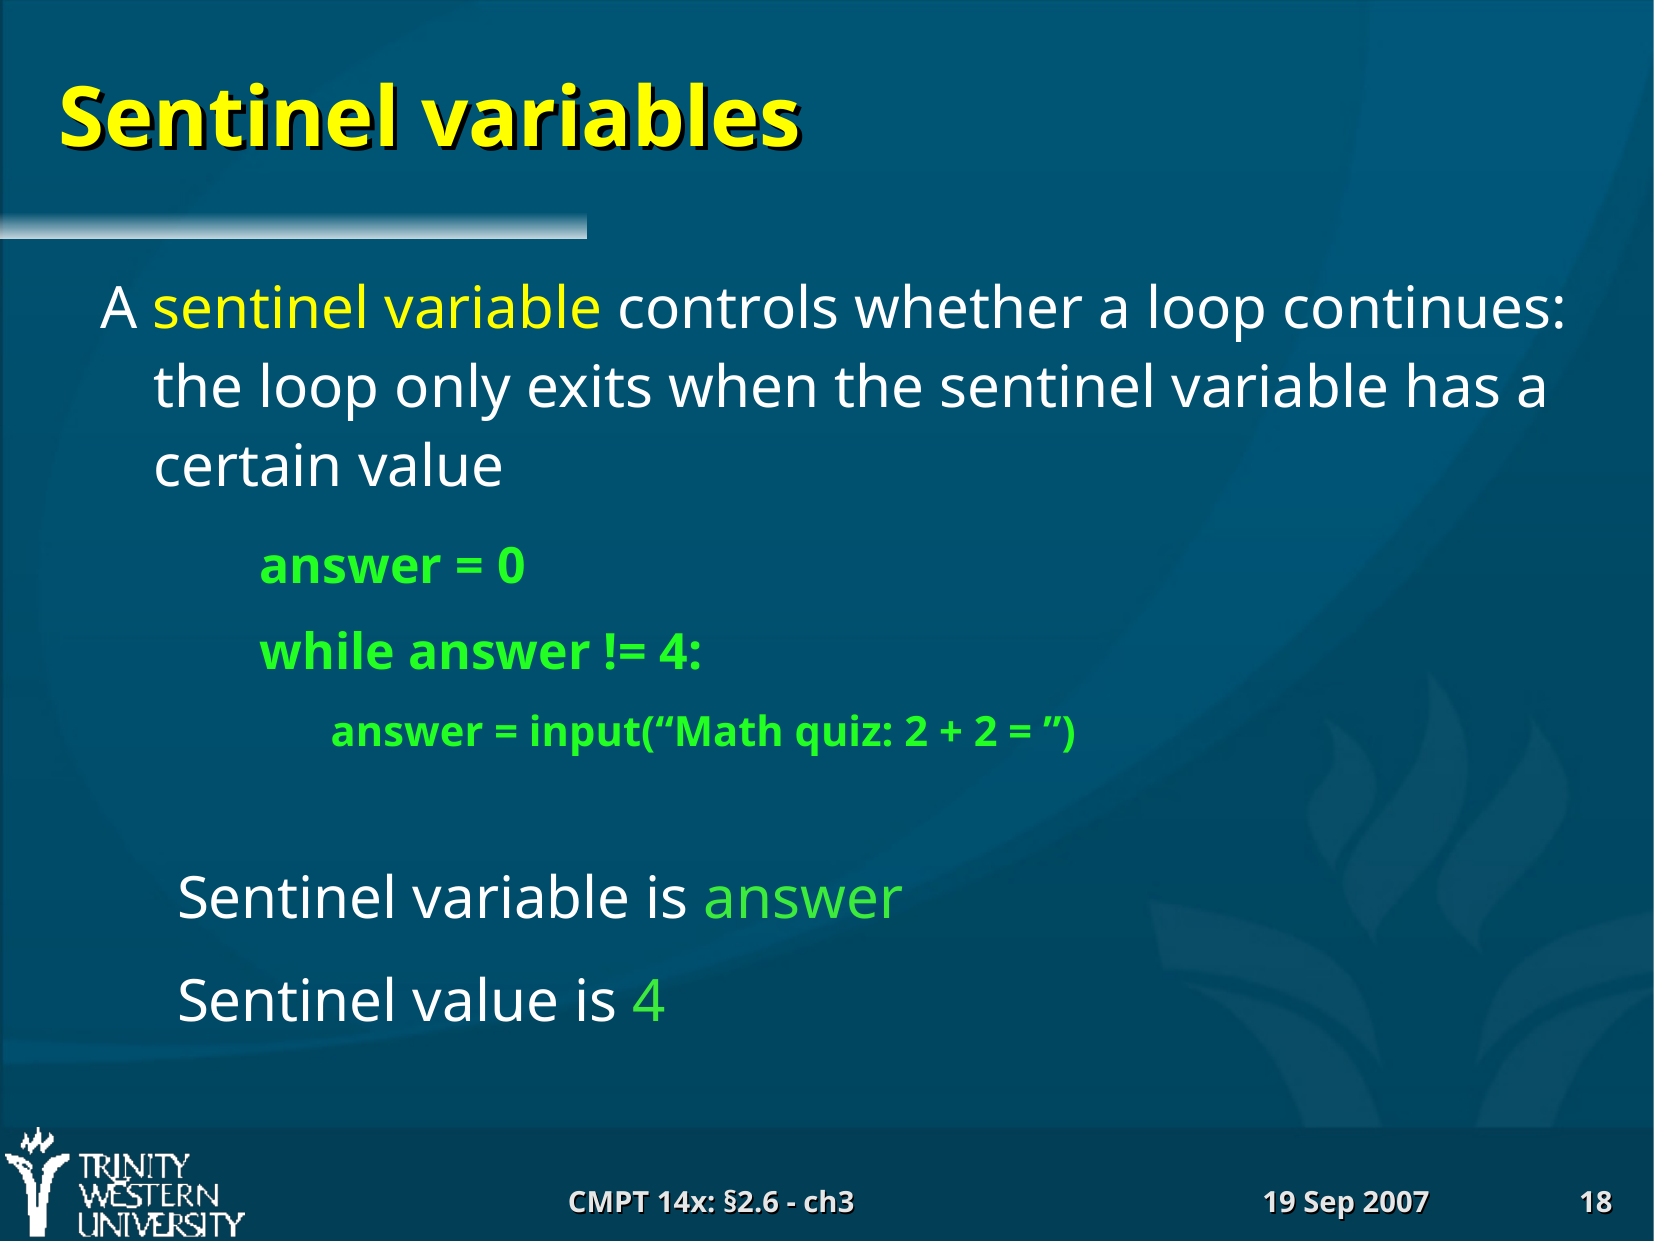

# Sentinel variables
A sentinel variable controls whether a loop continues: the loop only exits when the sentinel variable has a certain value
answer = 0
while answer != 4:
answer = input(“Math quiz: 2 + 2 = ”)
Sentinel variable is answer
Sentinel value is 4
CMPT 14x: §2.6 - ch3
19 Sep 2007
18